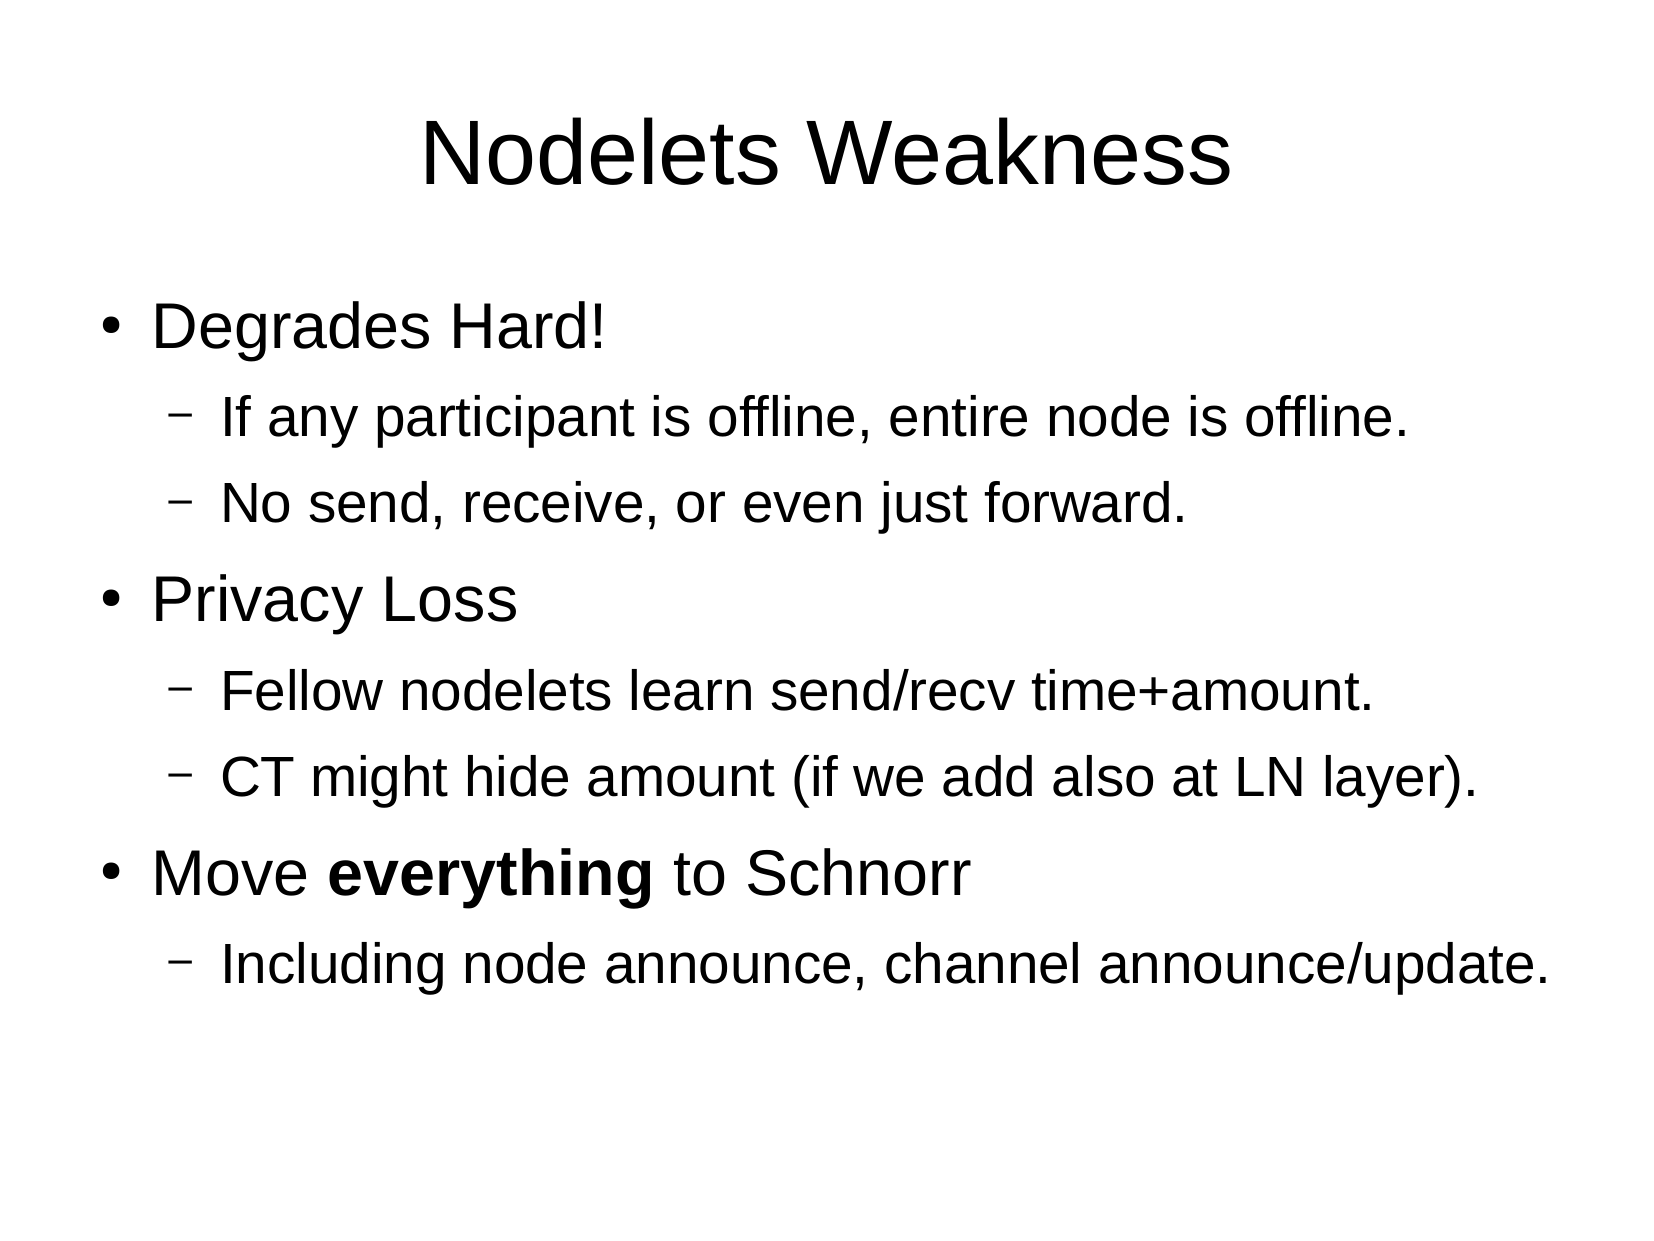

# Nodelets Weakness
Degrades Hard!
If any participant is offline, entire node is offline.
No send, receive, or even just forward.
Privacy Loss
Fellow nodelets learn send/recv time+amount.
CT might hide amount (if we add also at LN layer).
Move everything to Schnorr
Including node announce, channel announce/update.